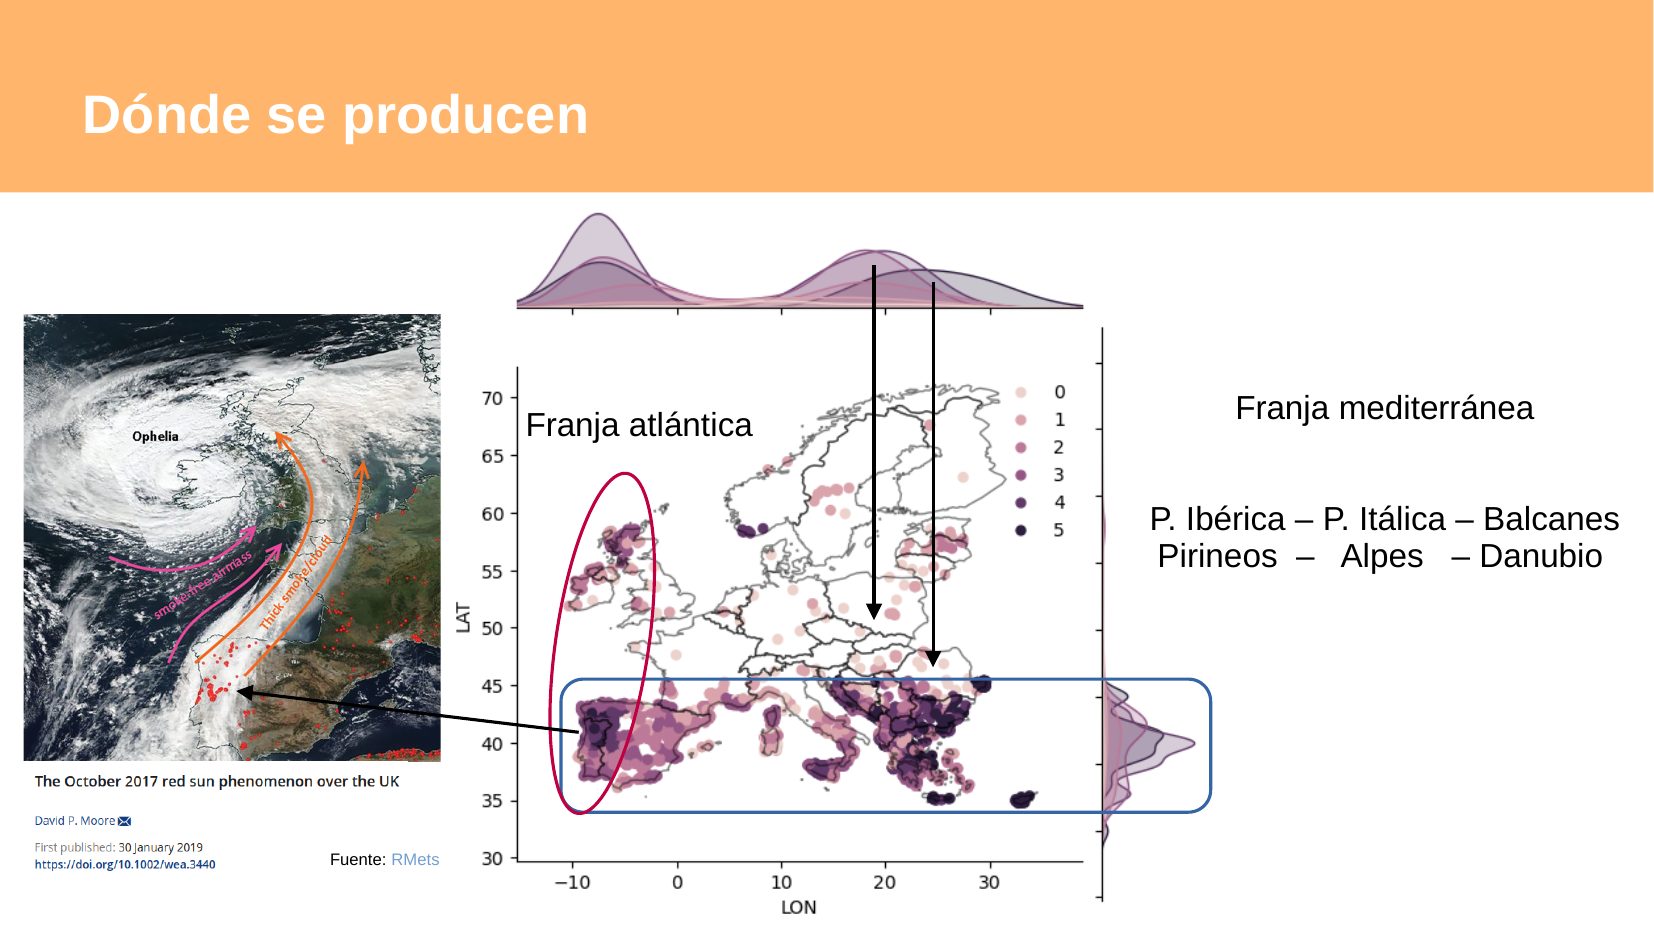

# Dónde se producen
Franja mediterránea
P. Ibérica – P. Itálica – Balcanes
Pirineos – Alpes – Danubio
Fuente: RMets
Franja atlántica